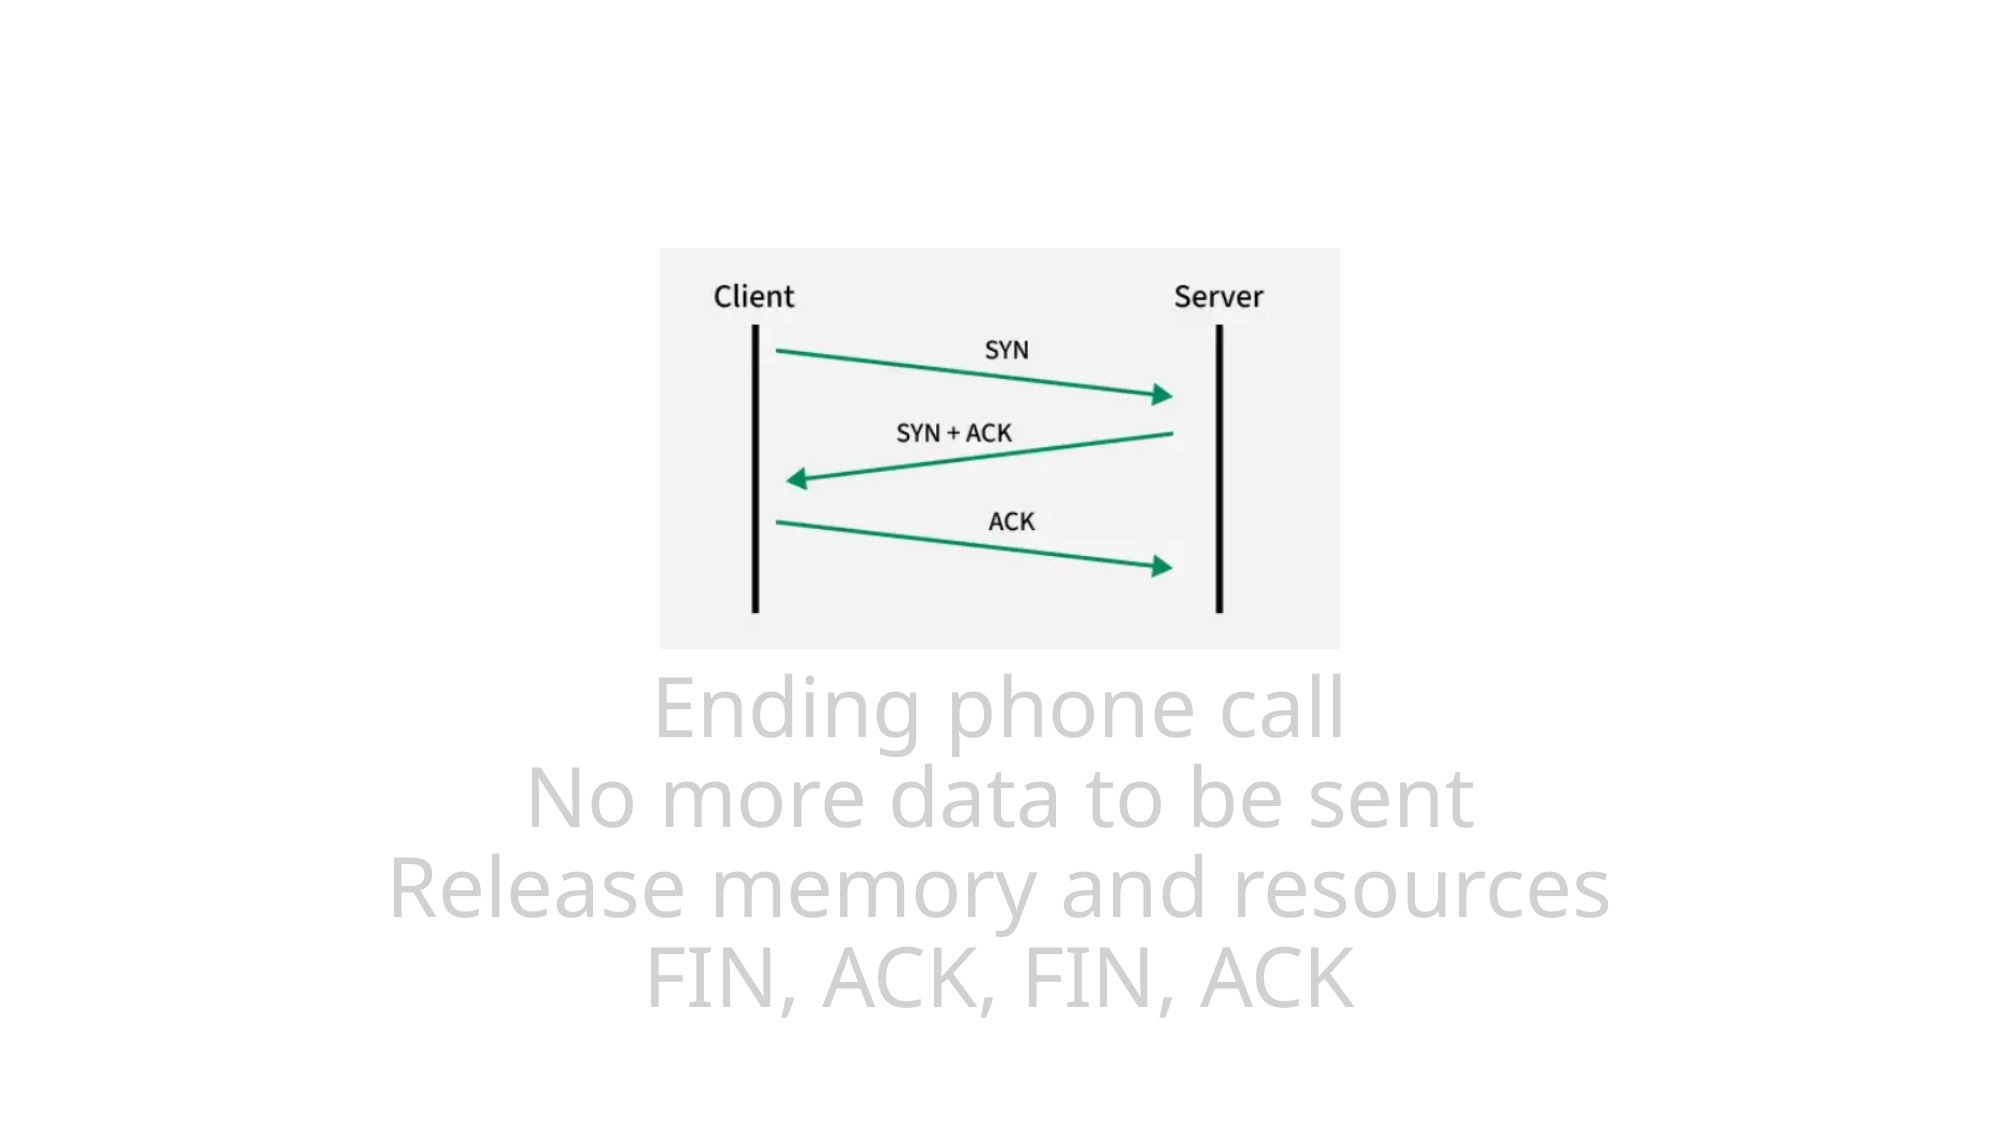

Connection Termination
Ending phone call
No more data to be sent
Release memory and resources
FIN, ACK, FIN, ACK